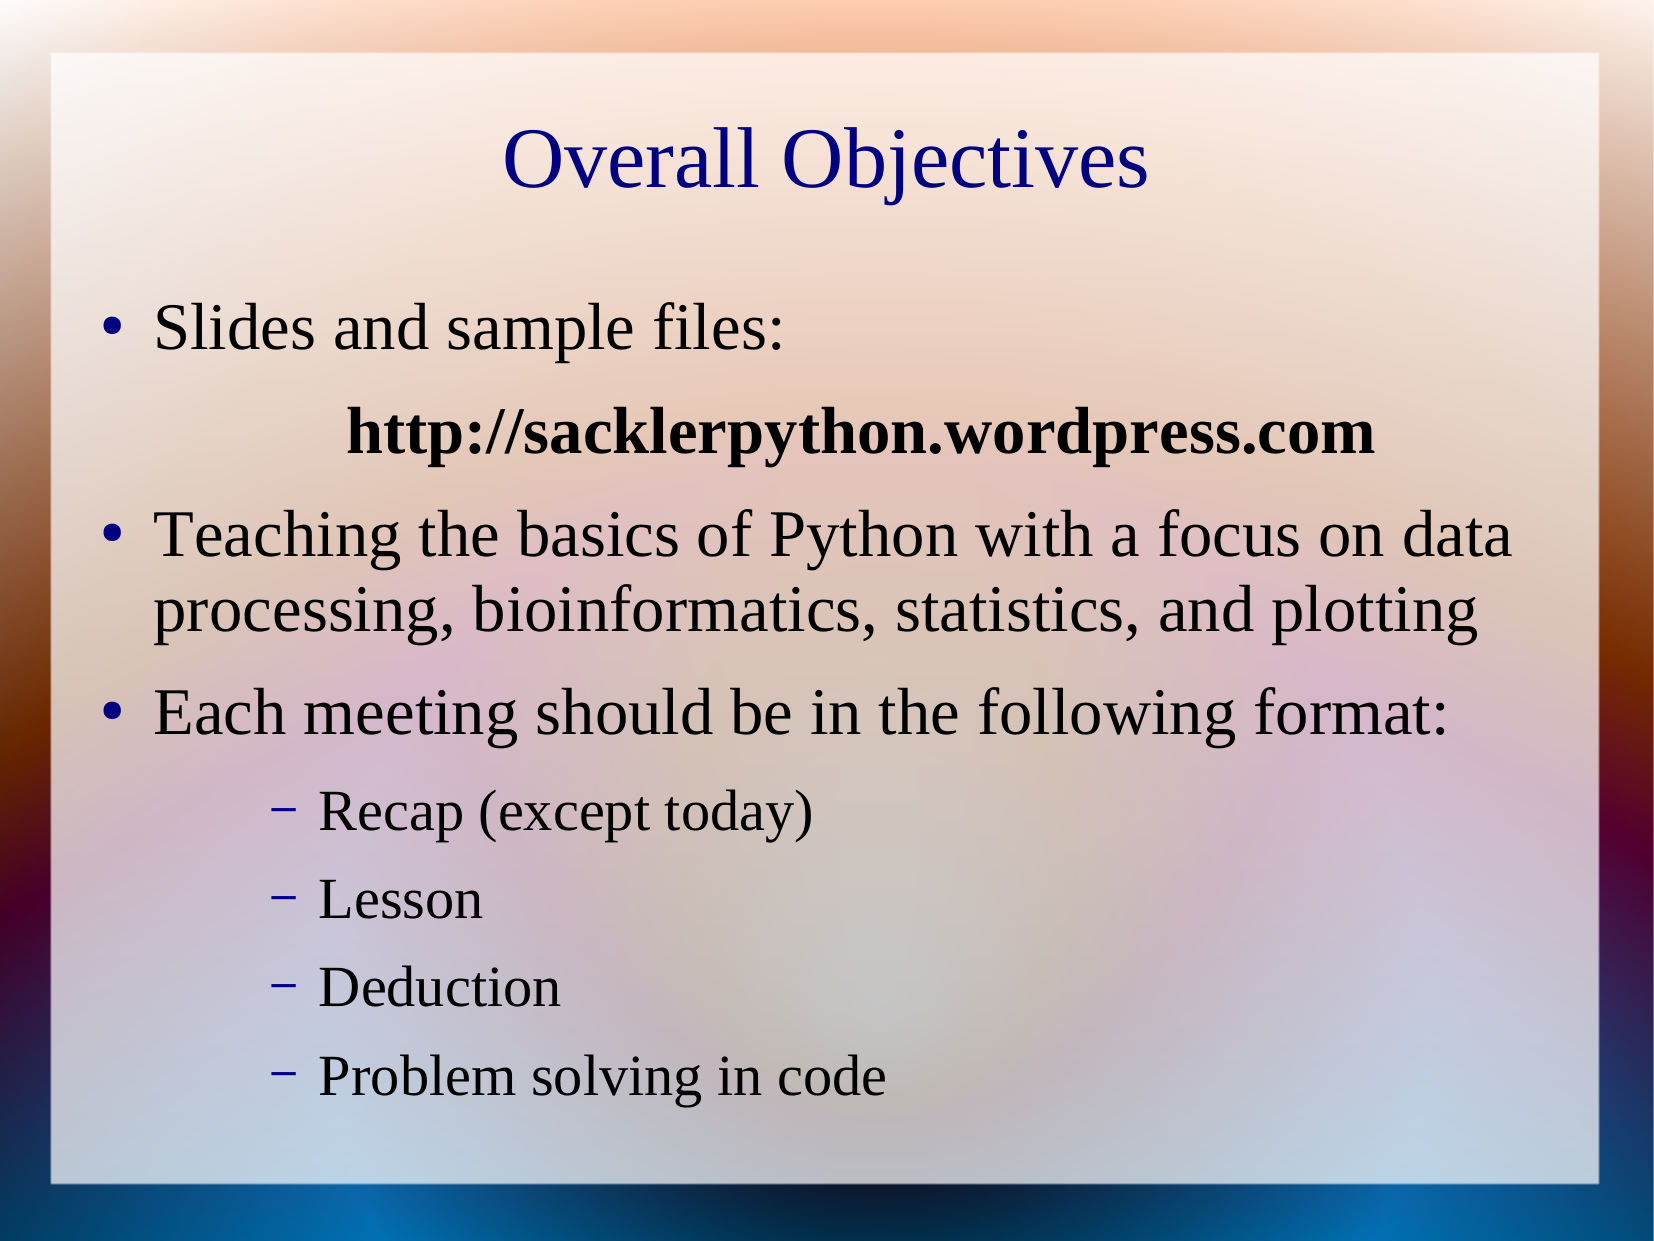

# Overall Objectives
Slides and sample files:
http://sacklerpython.wordpress.com
Teaching the basics of Python with a focus on data processing, bioinformatics, statistics, and plotting
Each meeting should be in the following format:
Recap (except today)
Lesson
Deduction
Problem solving in code